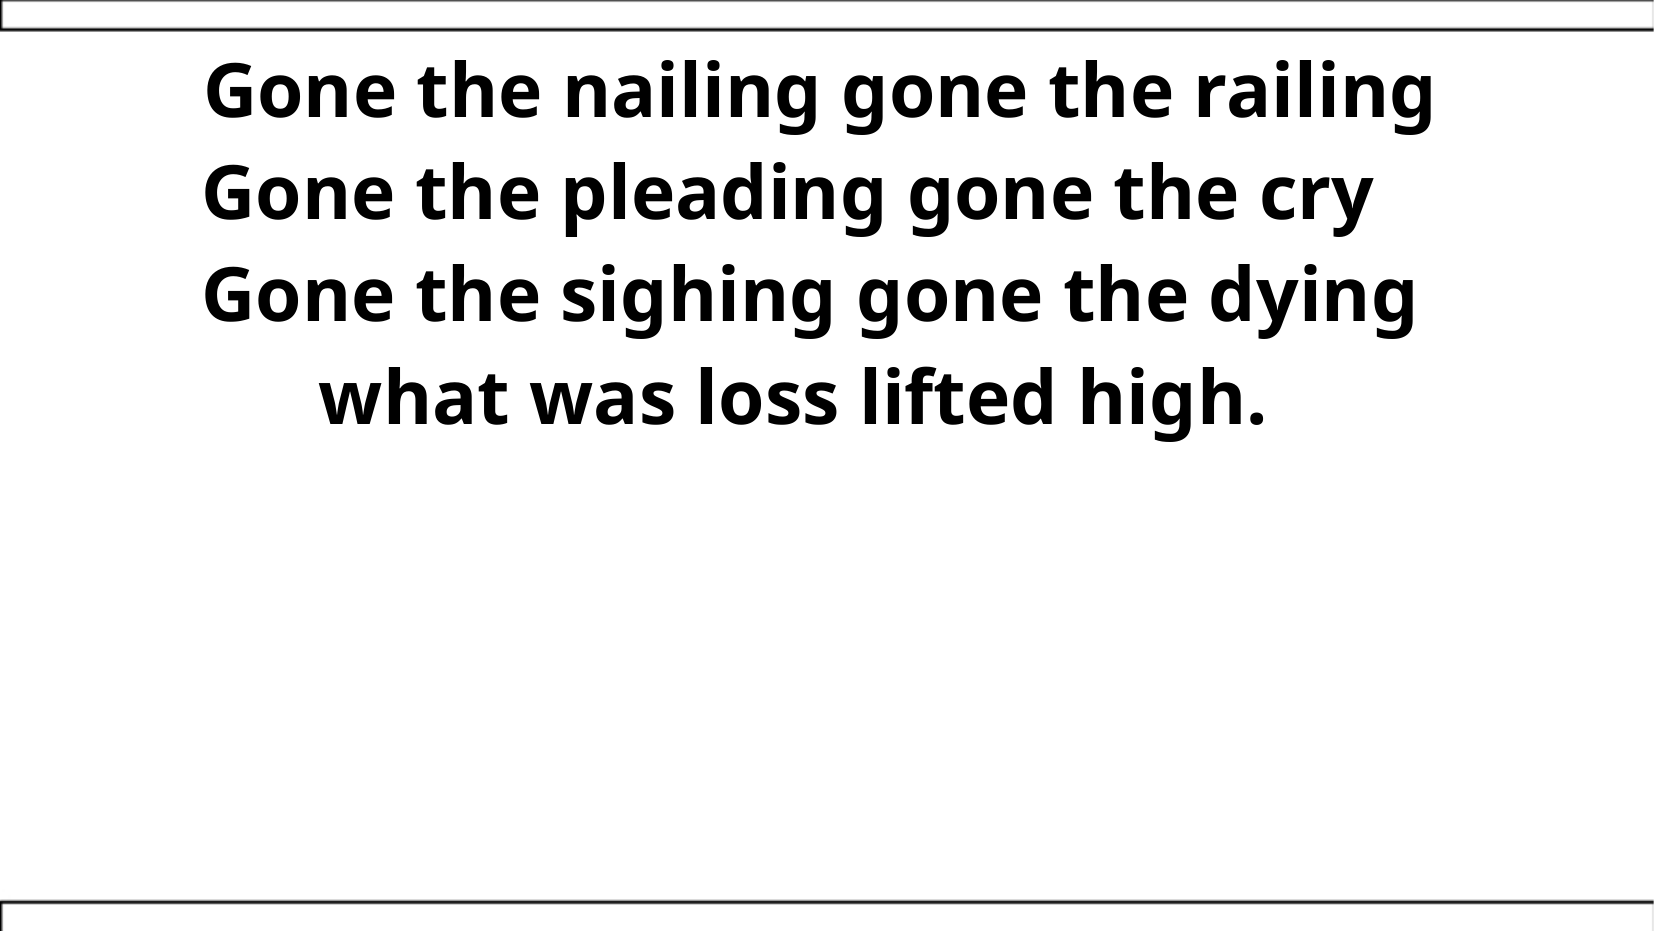

Gone the nailing gone the railing
 Gone the pleading gone the cry
 Gone the sighing gone the dying
 what was loss lifted high.